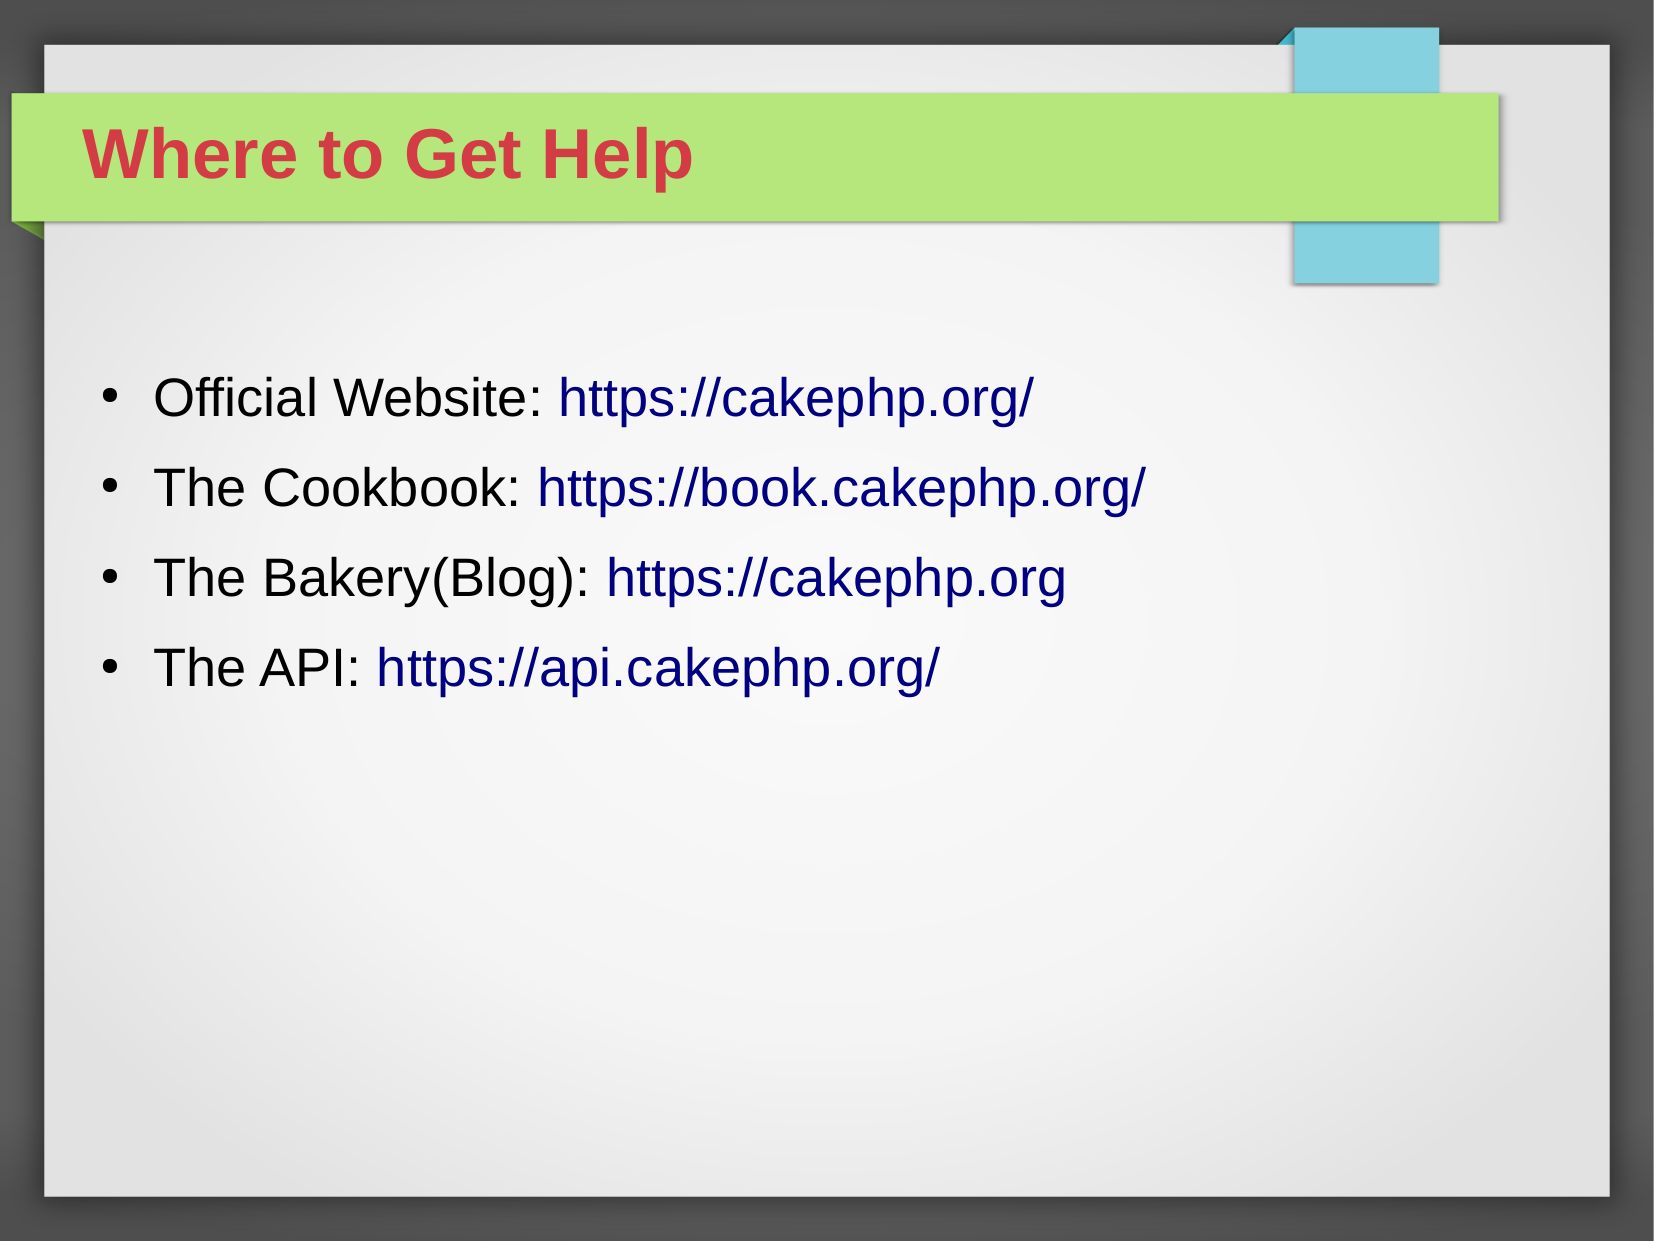

# Where to Get Help
Official Website: https://cakephp.org/
The Cookbook: https://book.cakephp.org/
The Bakery(Blog): https://cakephp.org
The API: https://api.cakephp.org/